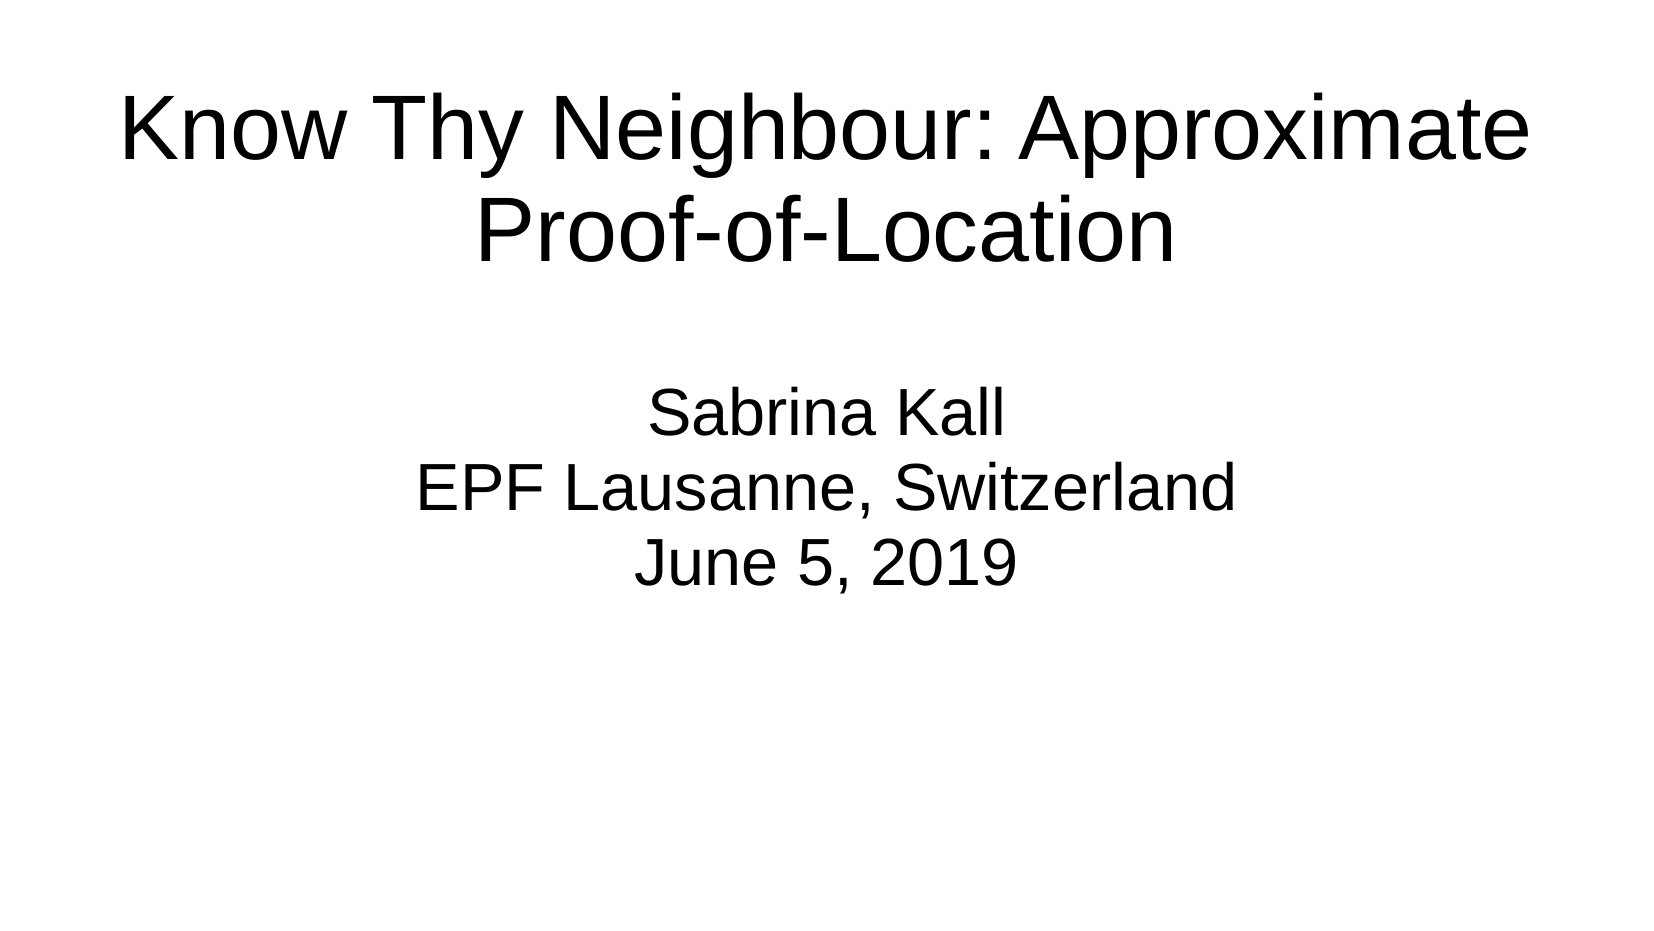

# Know Thy Neighbour: Approximate Proof-of-Location
Sabrina Kall
EPF Lausanne, Switzerland
June 5, 2019